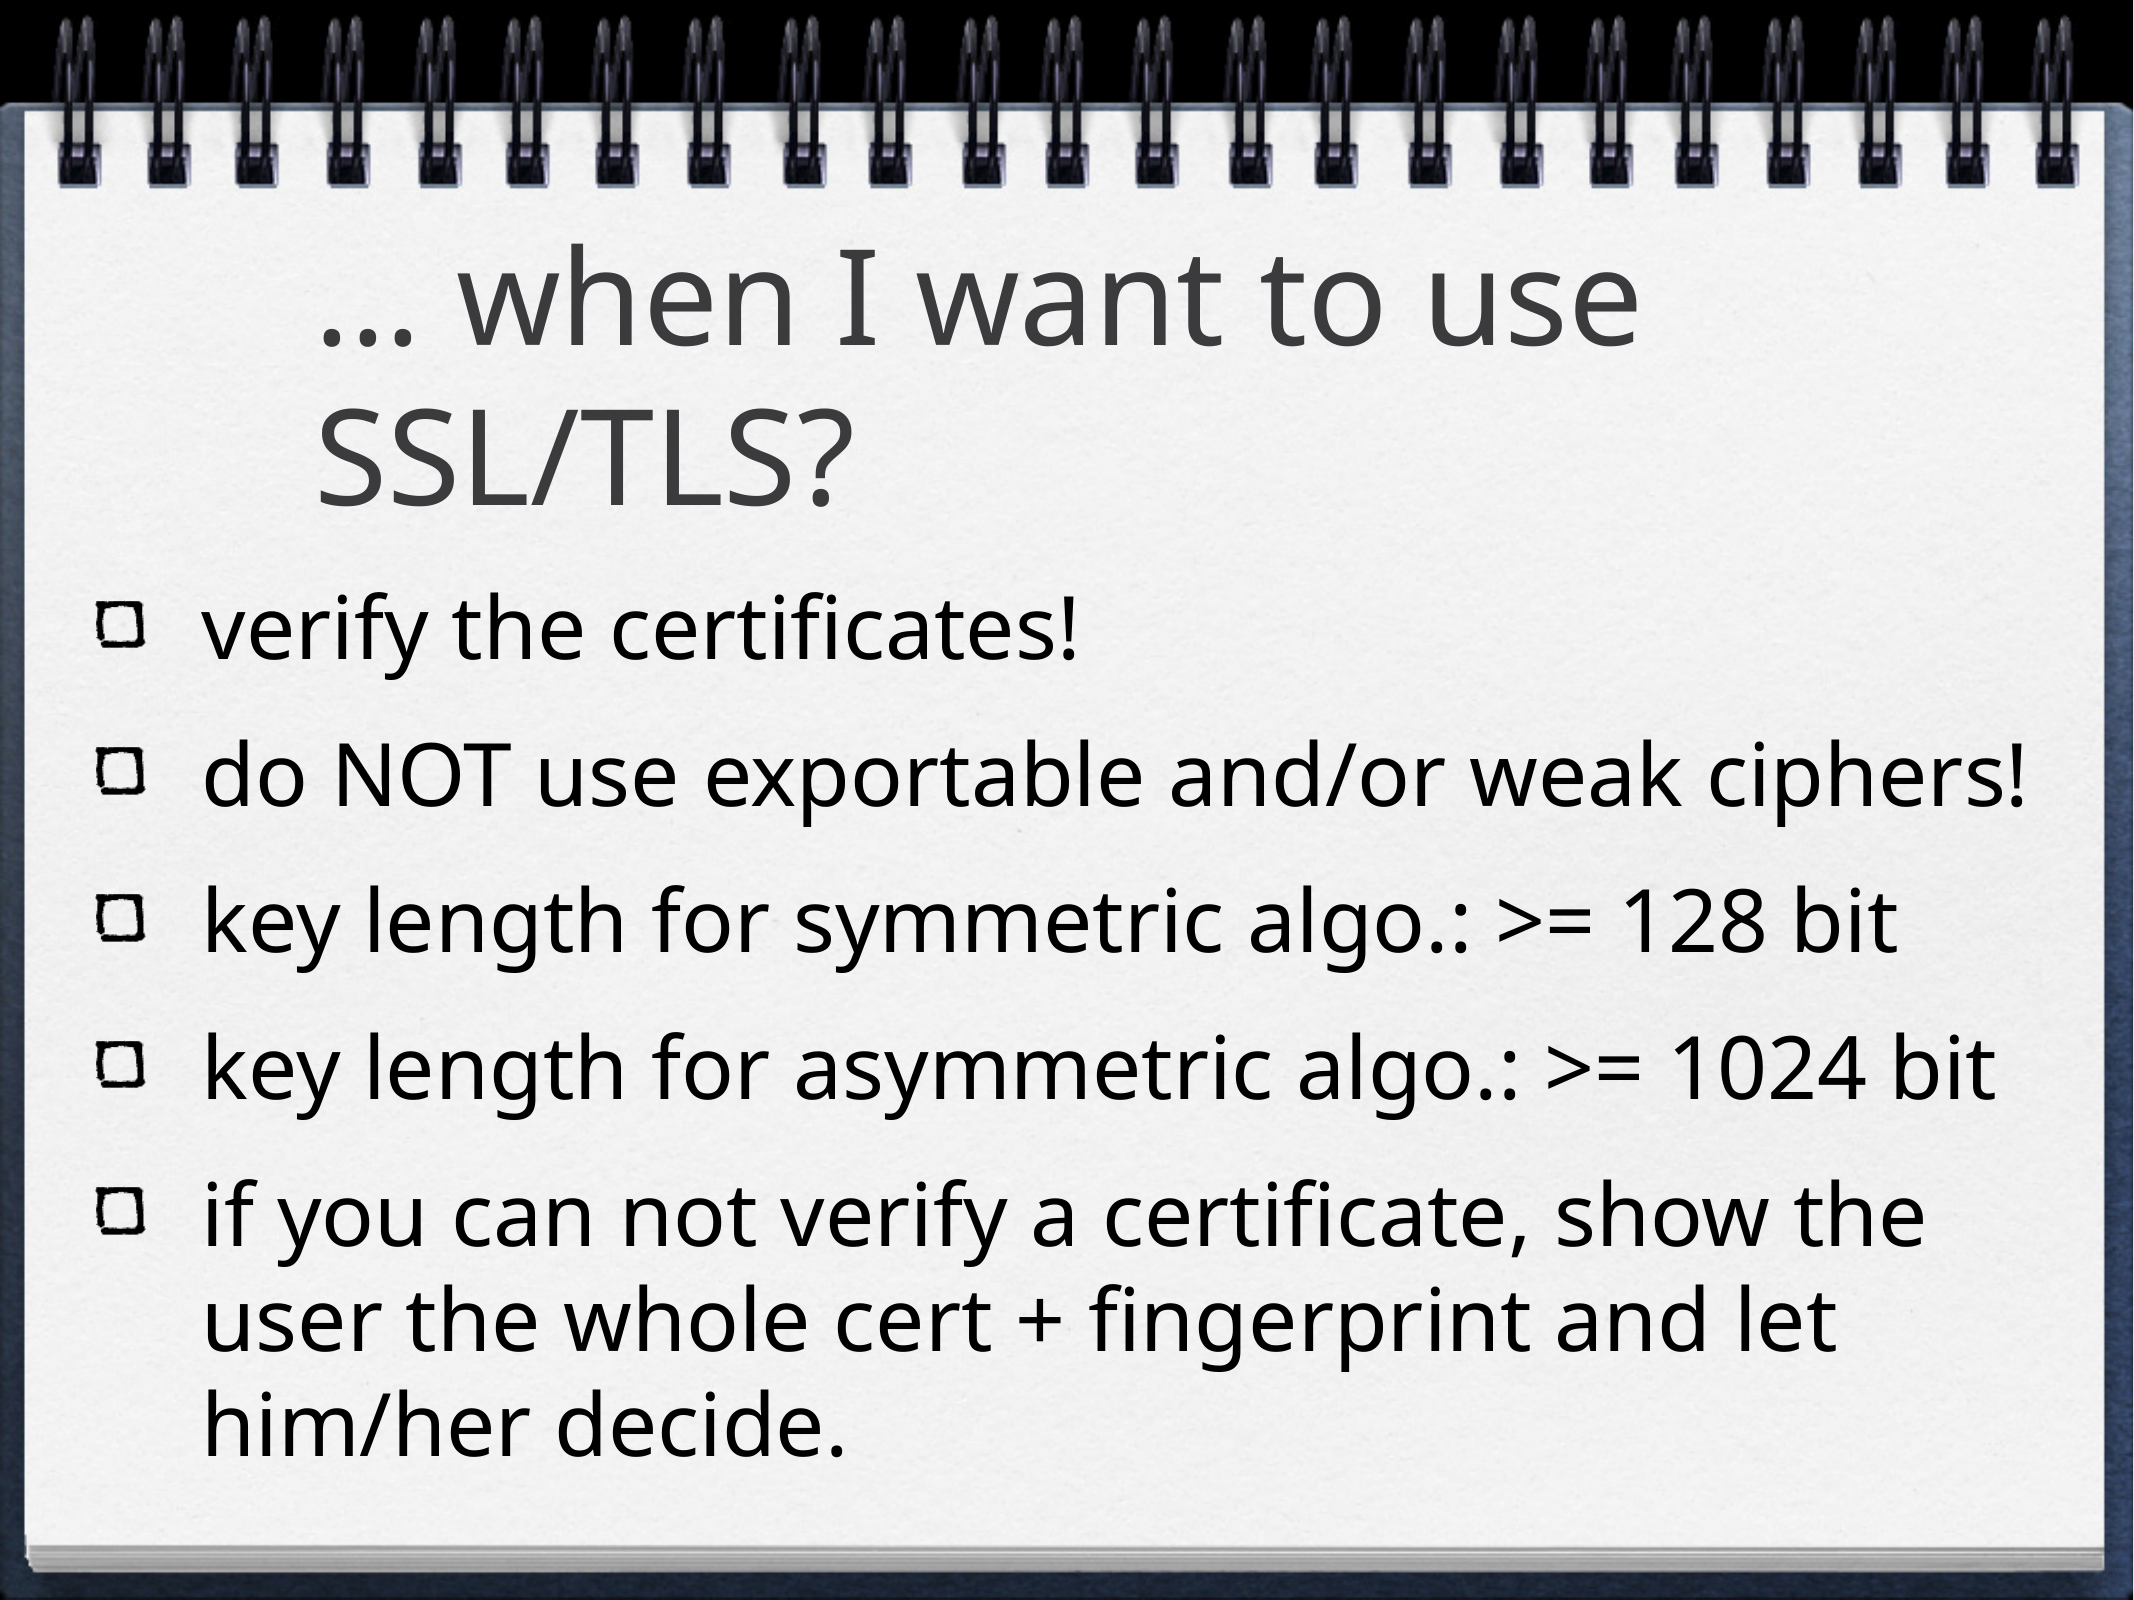

# ... when I want to use SSL/TLS?
verify the certificates!
do NOT use exportable and/or weak ciphers!
key length for symmetric algo.: >= 128 bit
key length for asymmetric algo.: >= 1024 bit
if you can not verify a certificate, show the user the whole cert + fingerprint and let him/her decide.